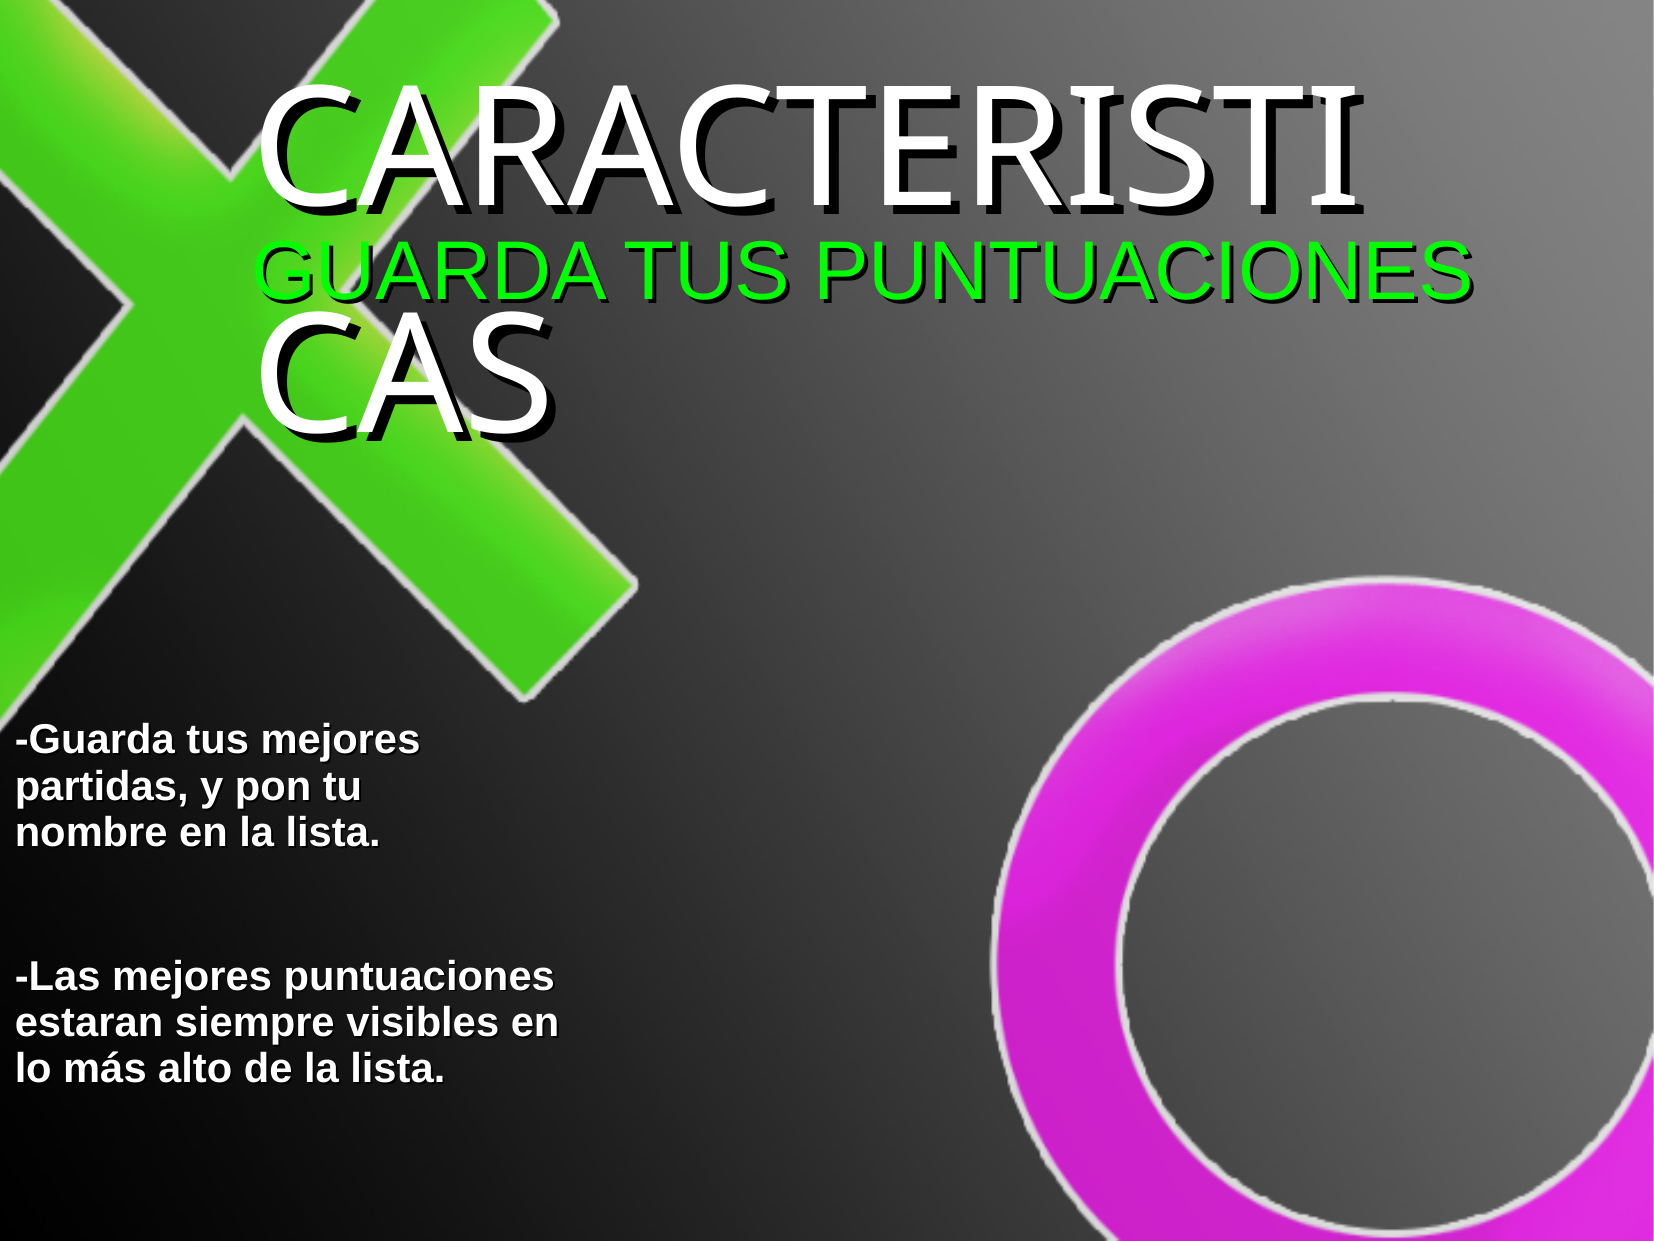

CARACTERISTICAS
GUARDA TUS PUNTUACIONES
-Guarda tus mejores partidas, y pon tu nombre en la lista.
-Las mejores puntuaciones estaran siempre visibles en lo más alto de la lista.